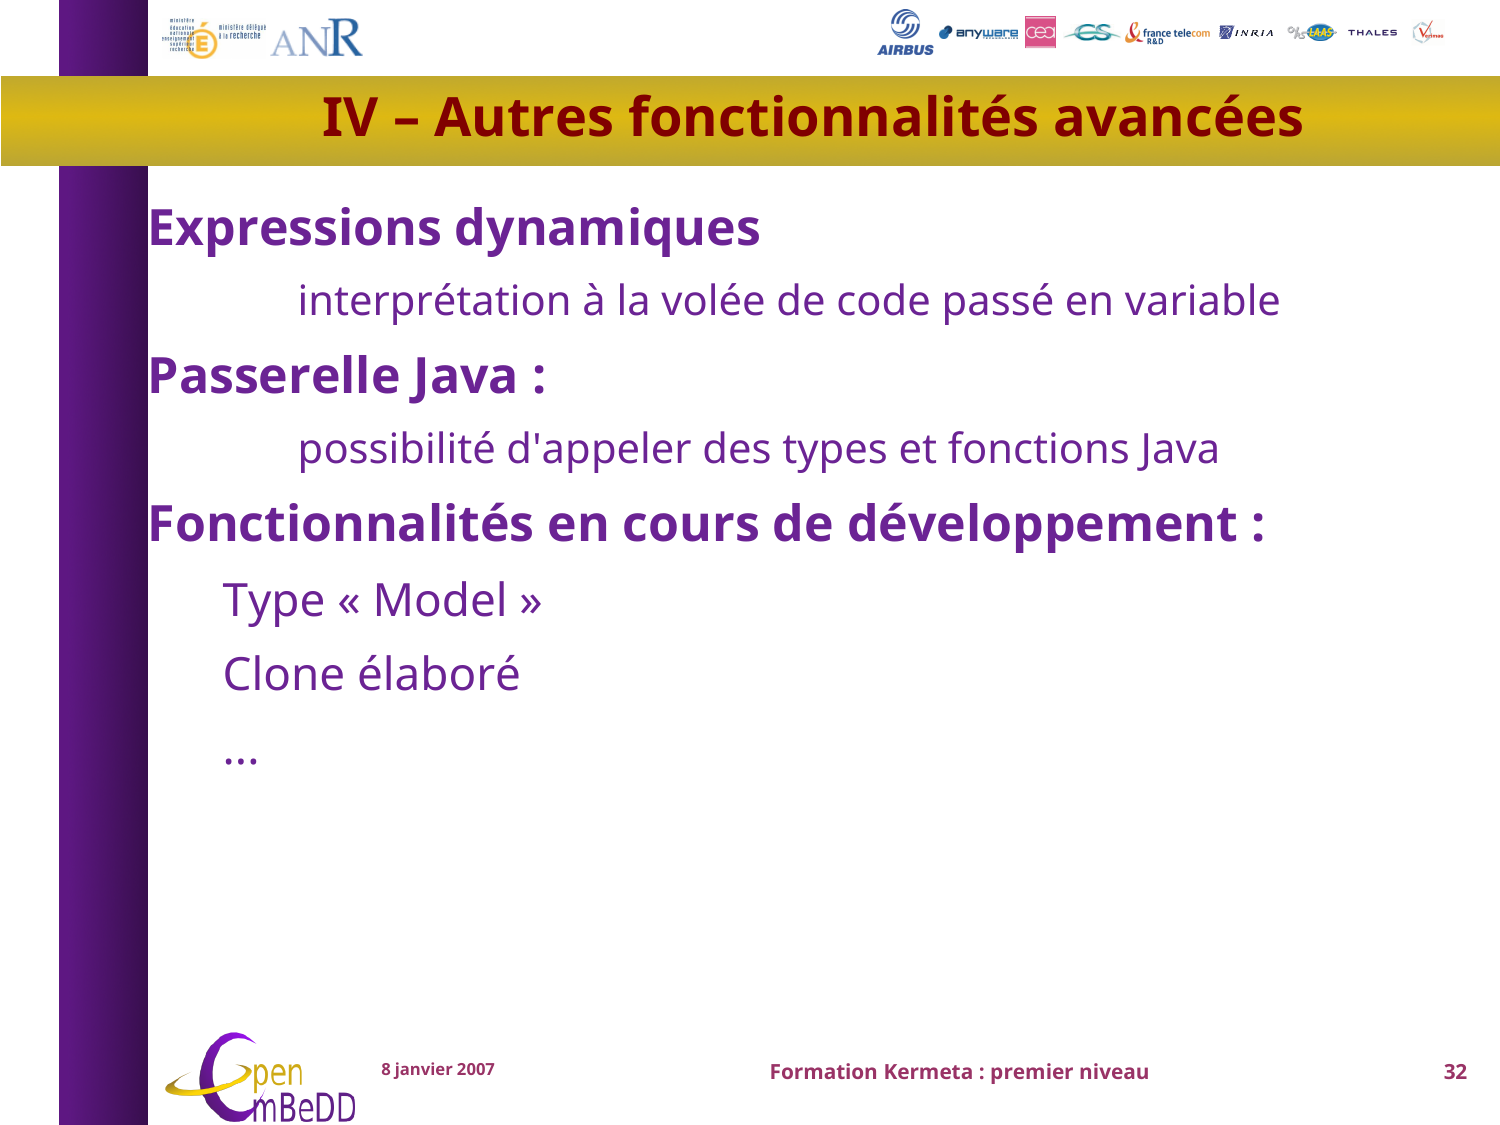

# IV – Autres fonctionnalités avancées
Expressions dynamiques
interprétation à la volée de code passé en variable
Passerelle Java :
possibilité d'appeler des types et fonctions Java
Fonctionnalités en cours de développement :
Type « Model »
Clone élaboré
...
Pied de page
Pied de page fixe
32